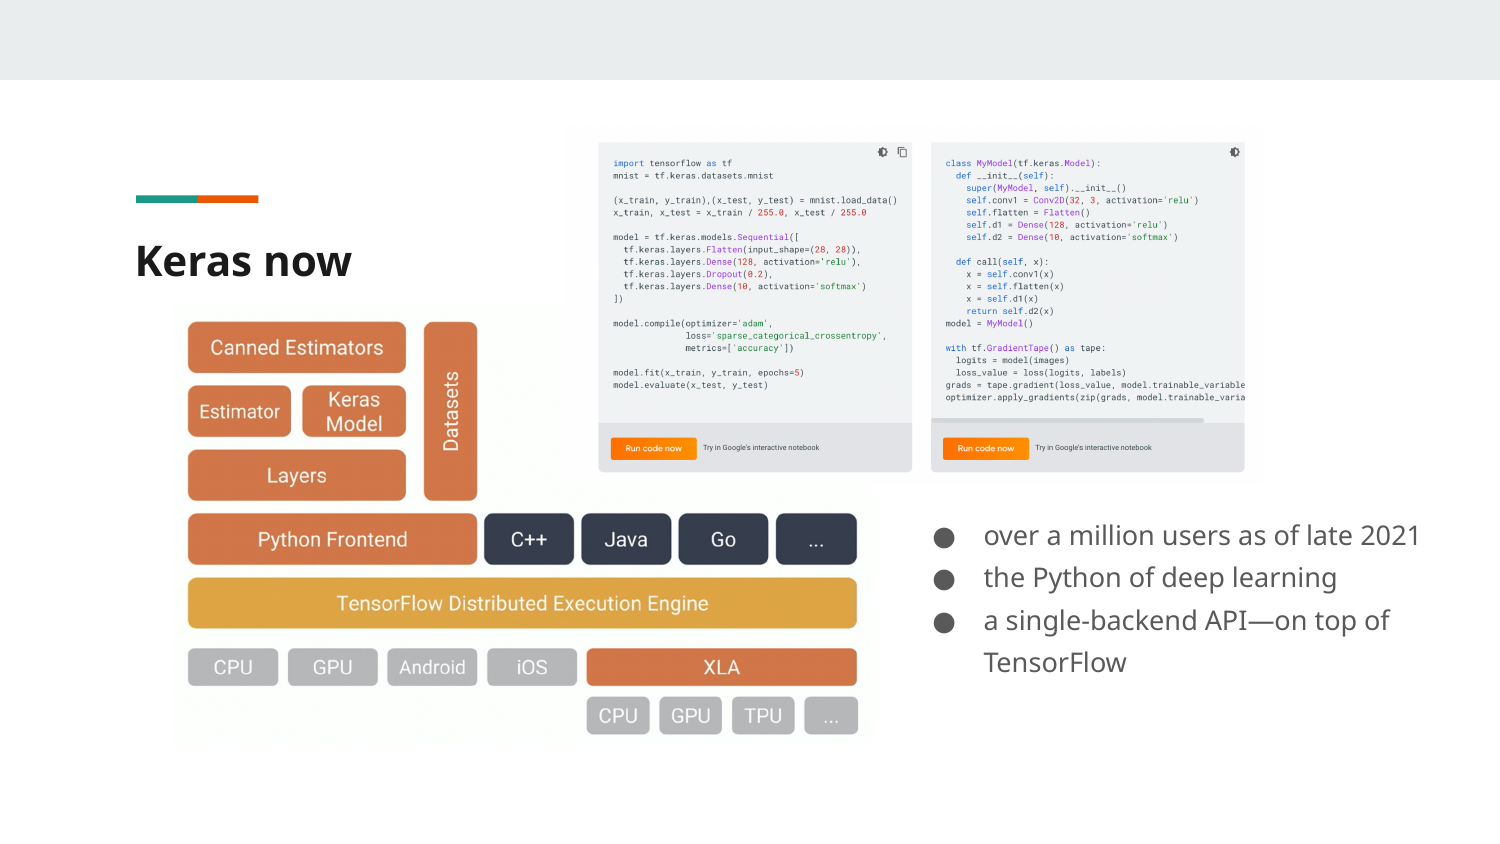

# Keras now
over a million users as of late 2021
the Python of deep learning
a single-backend API—on top of TensorFlow